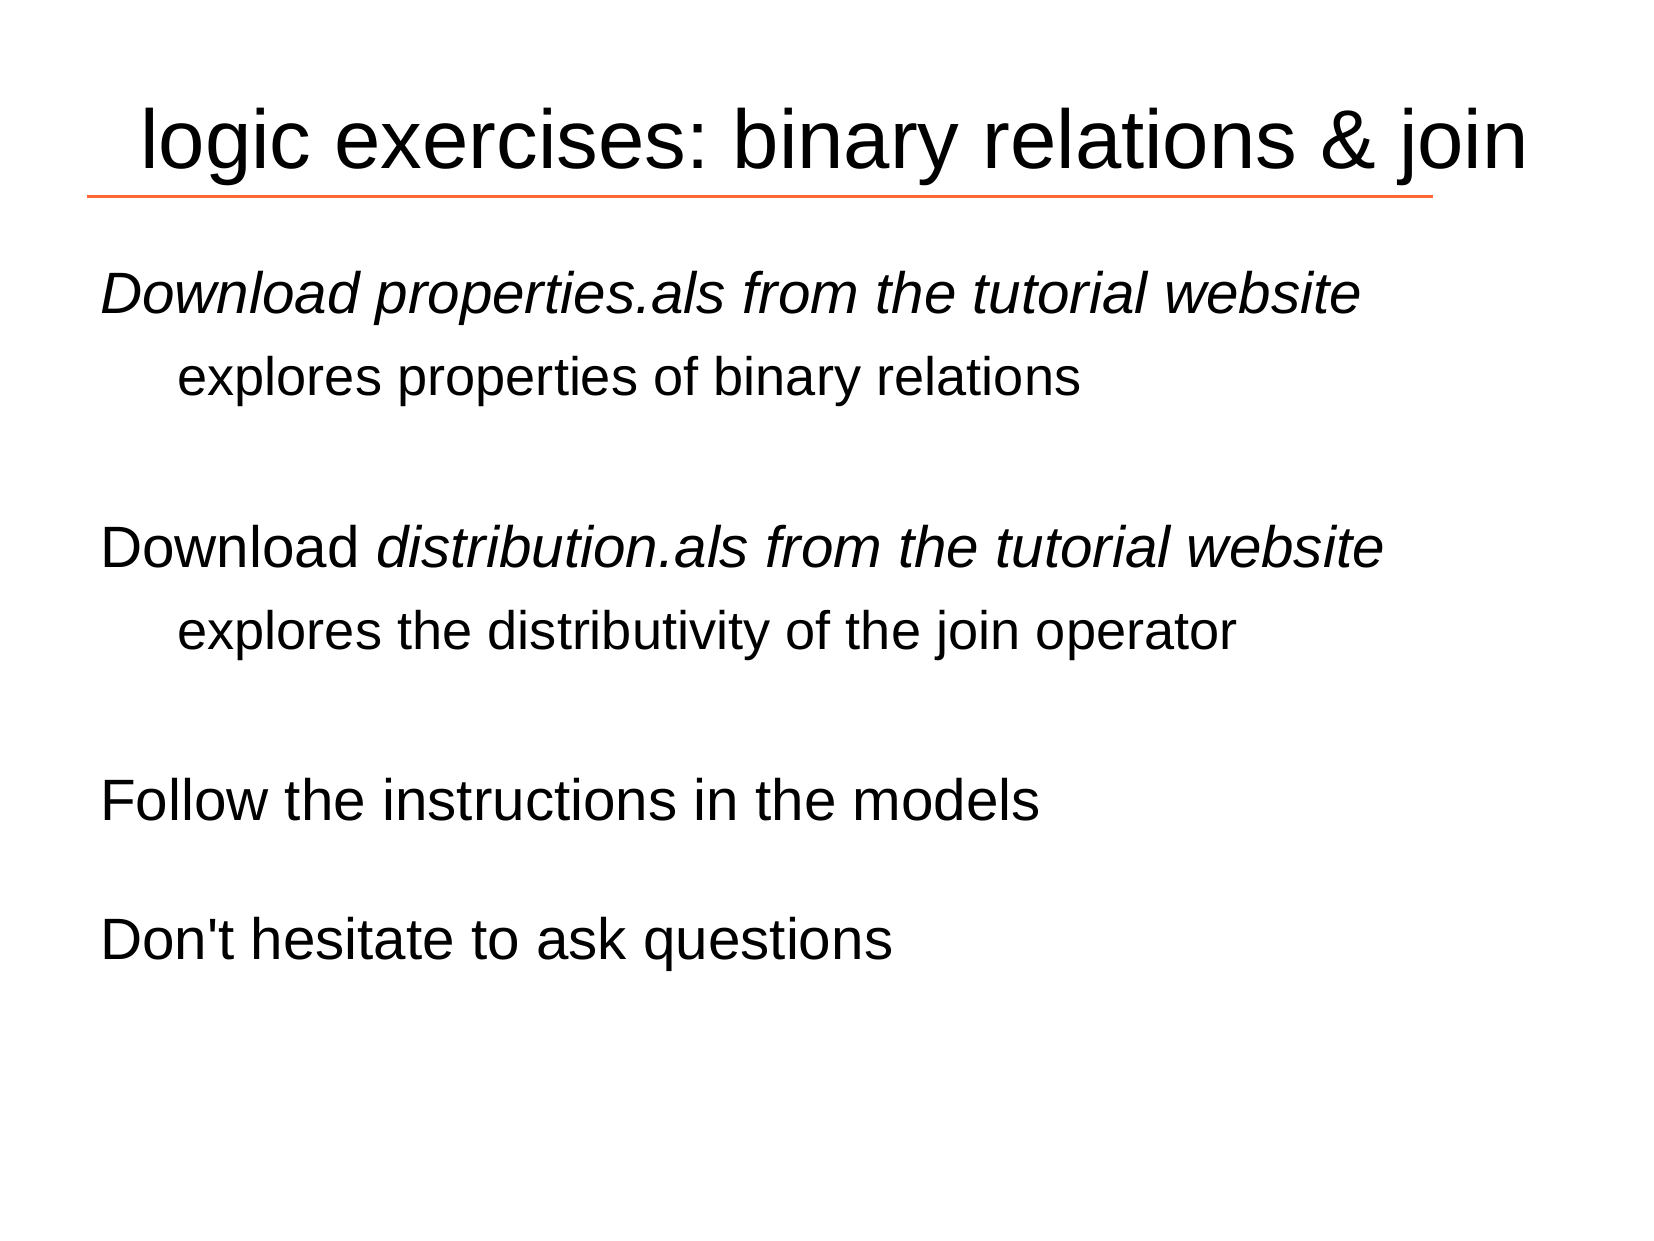

# logic exercises: binary relations & join
Download properties.als from the tutorial website
explores properties of binary relations
Download distribution.als from the tutorial website
explores the distributivity of the join operator
Follow the instructions in the models
Don't hesitate to ask questions